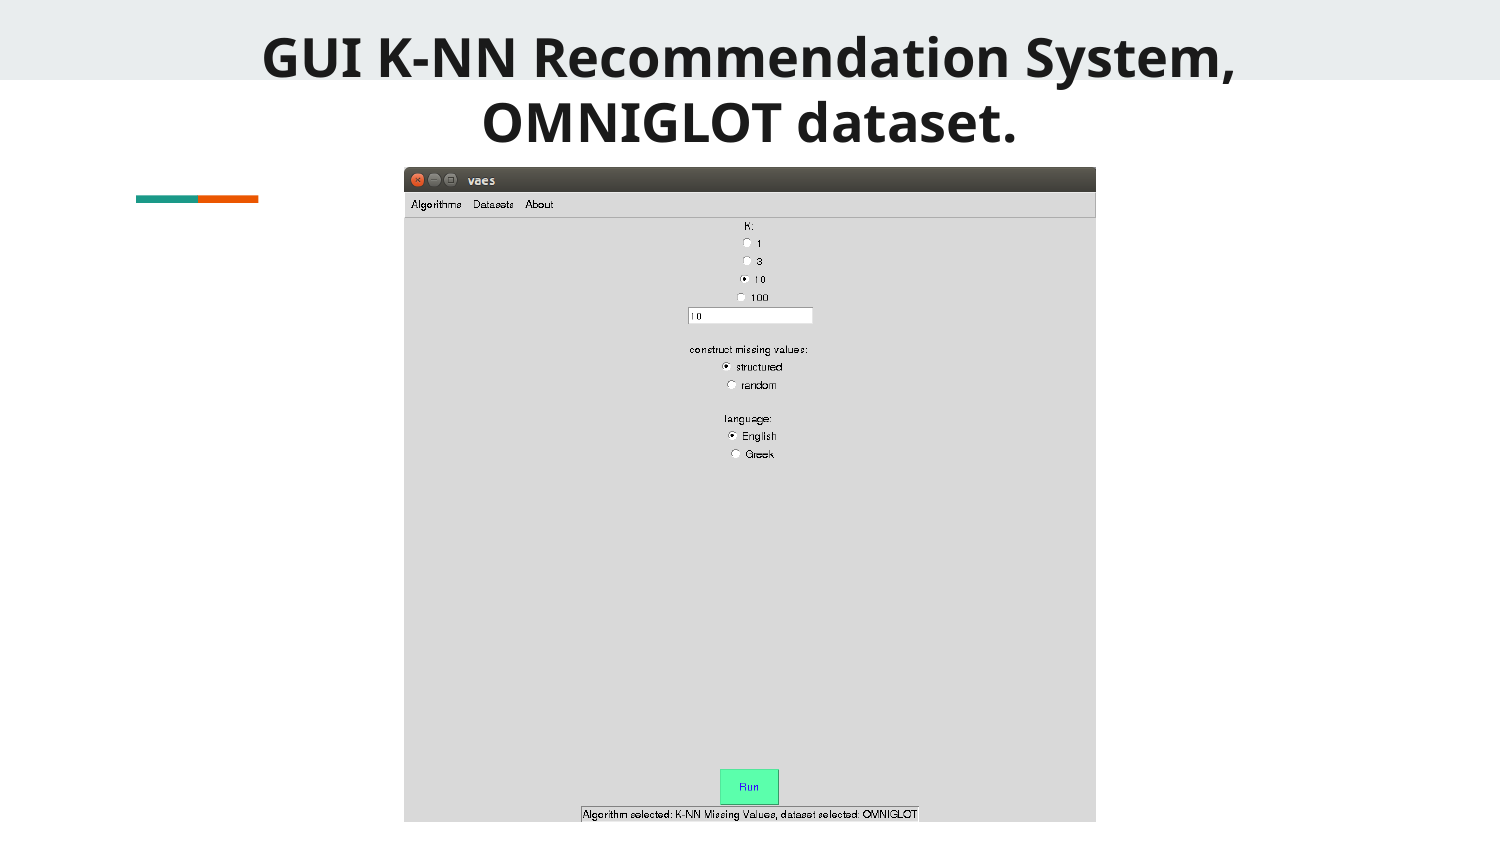

# GUI K-NN Recommendation System, OMNIGLOT dataset.